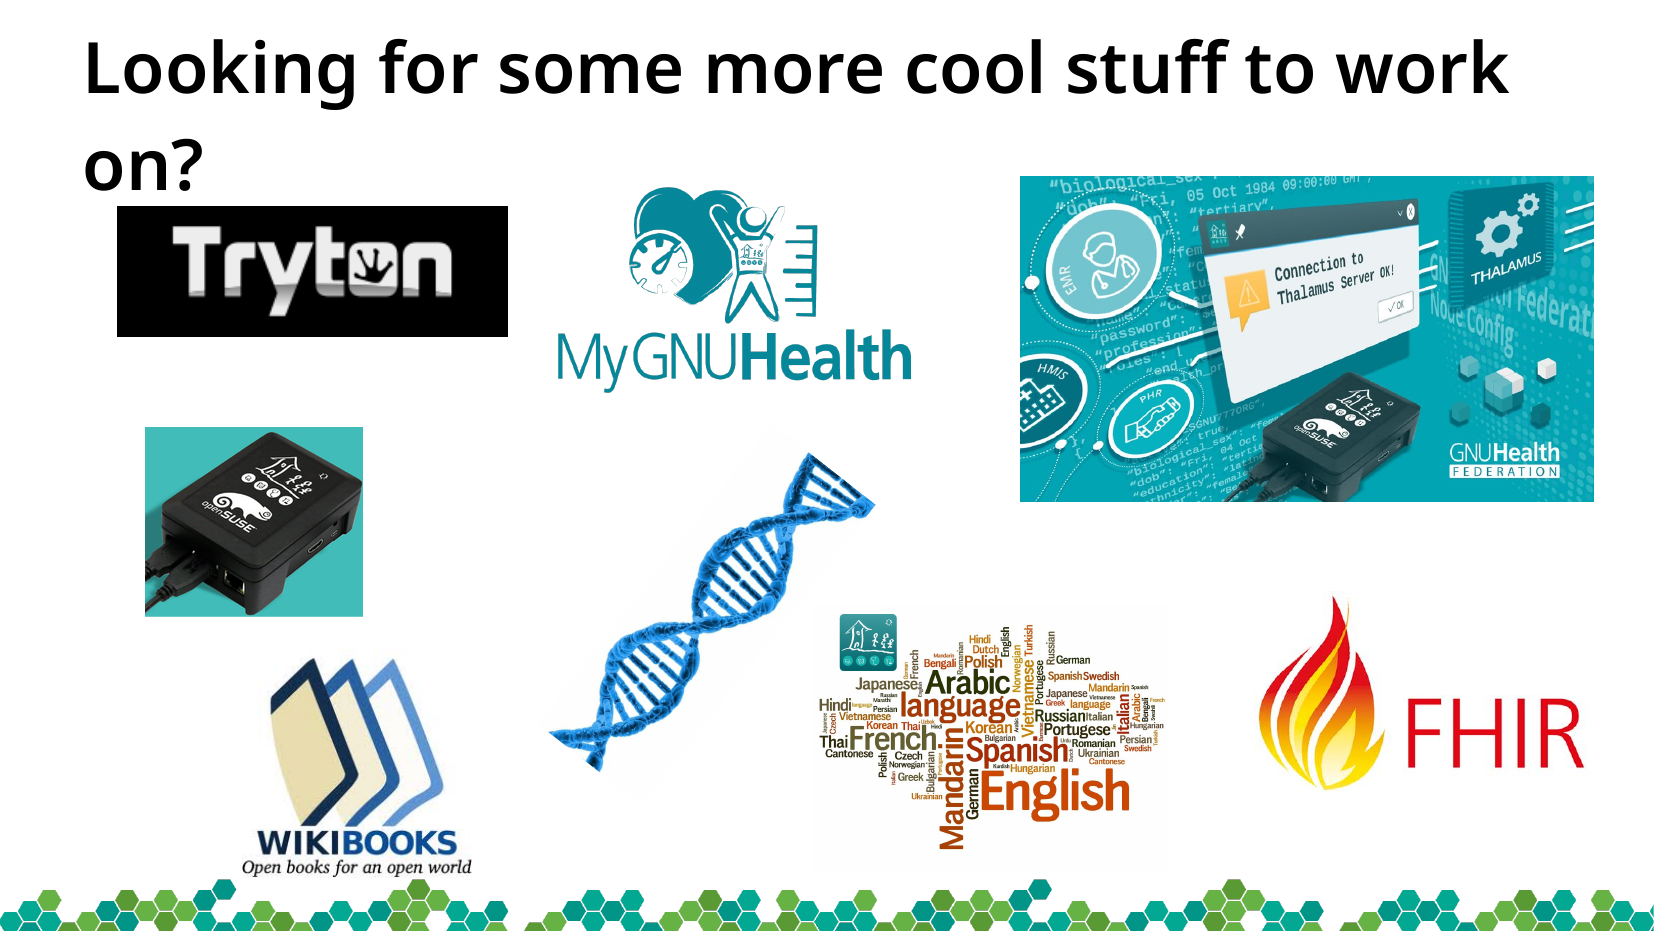

# Looking for some more cool stuff to work on?
Live
DVD